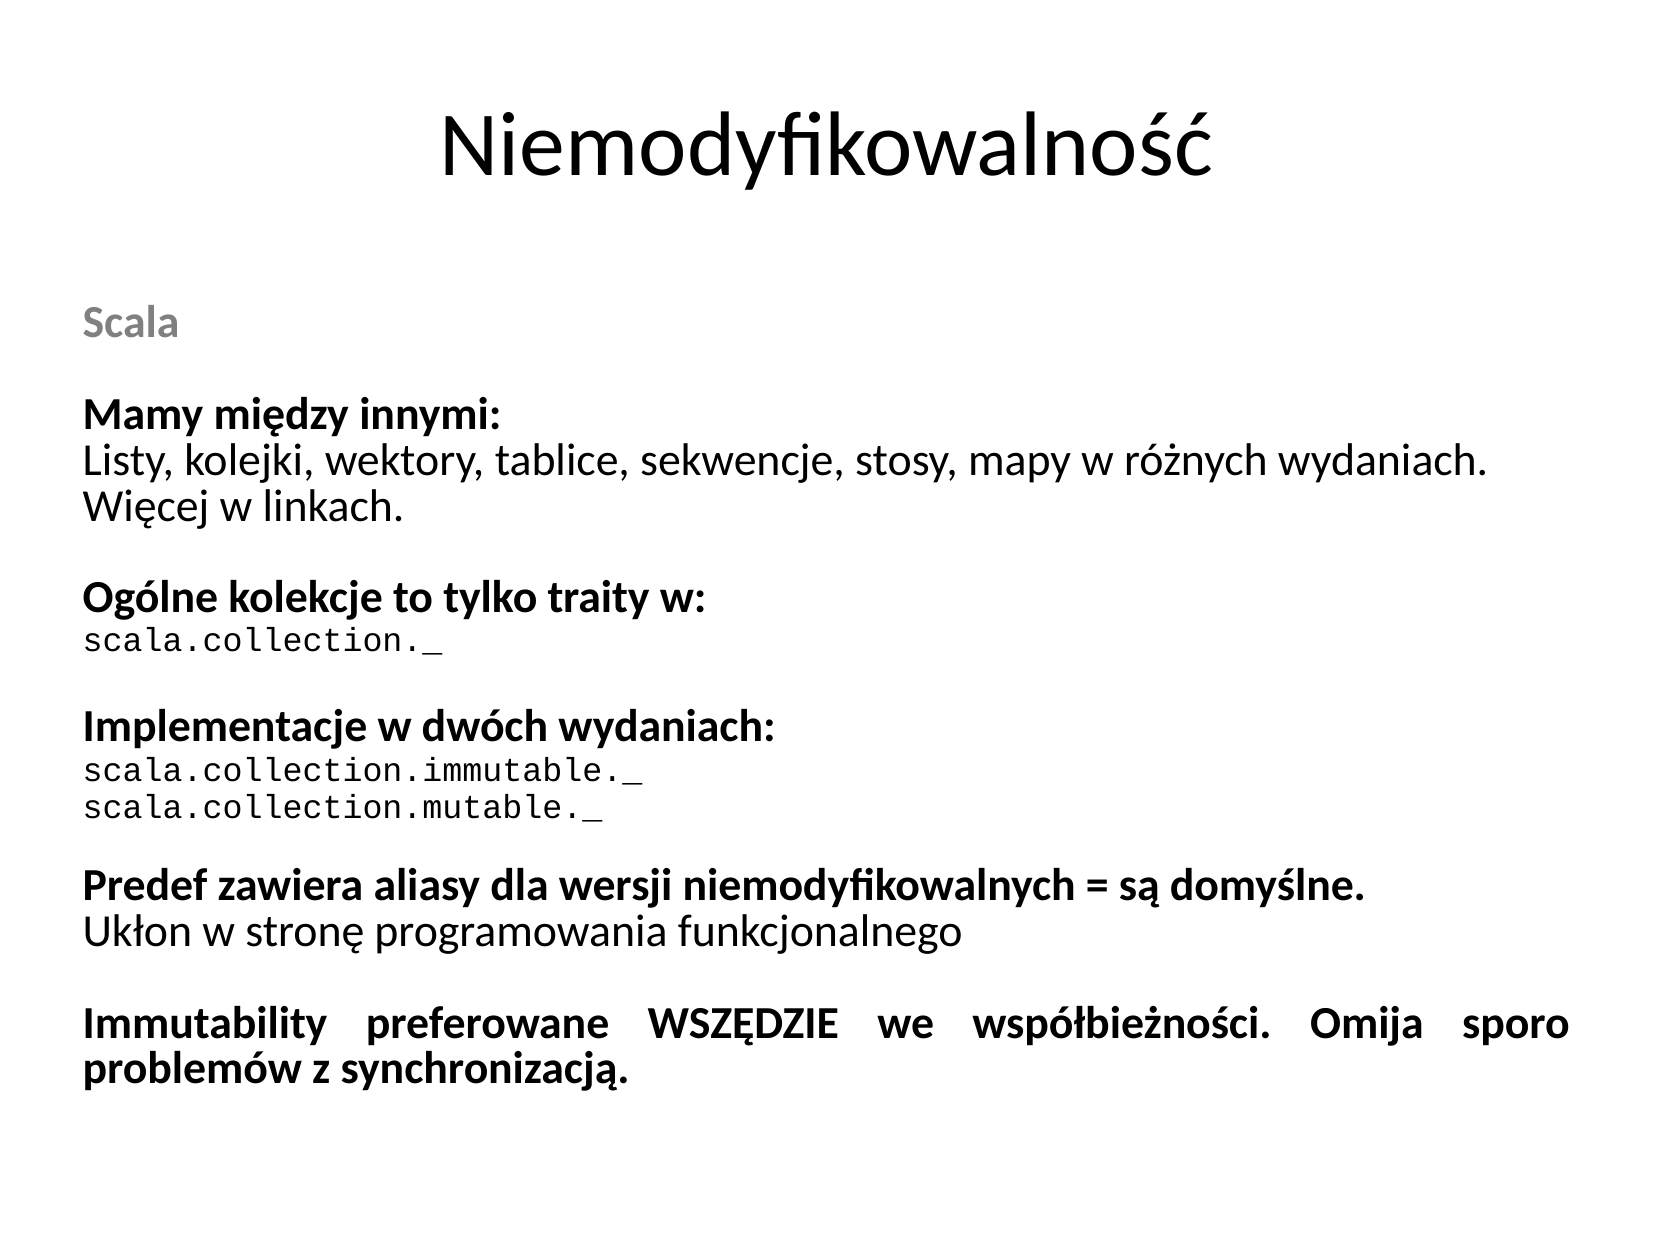

# Niemodyfikowalność
Scala
Mamy między innymi:
Listy, kolejki, wektory, tablice, sekwencje, stosy, mapy w różnych wydaniach.
Więcej w linkach.
Ogólne kolekcje to tylko traity w:
scala.collection._
Implementacje w dwóch wydaniach:
scala.collection.immutable._
scala.collection.mutable._
Predef zawiera aliasy dla wersji niemodyfikowalnych = są domyślne.
Ukłon w stronę programowania funkcjonalnego
Immutability preferowane WSZĘDZIE we współbieżności. Omija sporo problemów z synchronizacją.